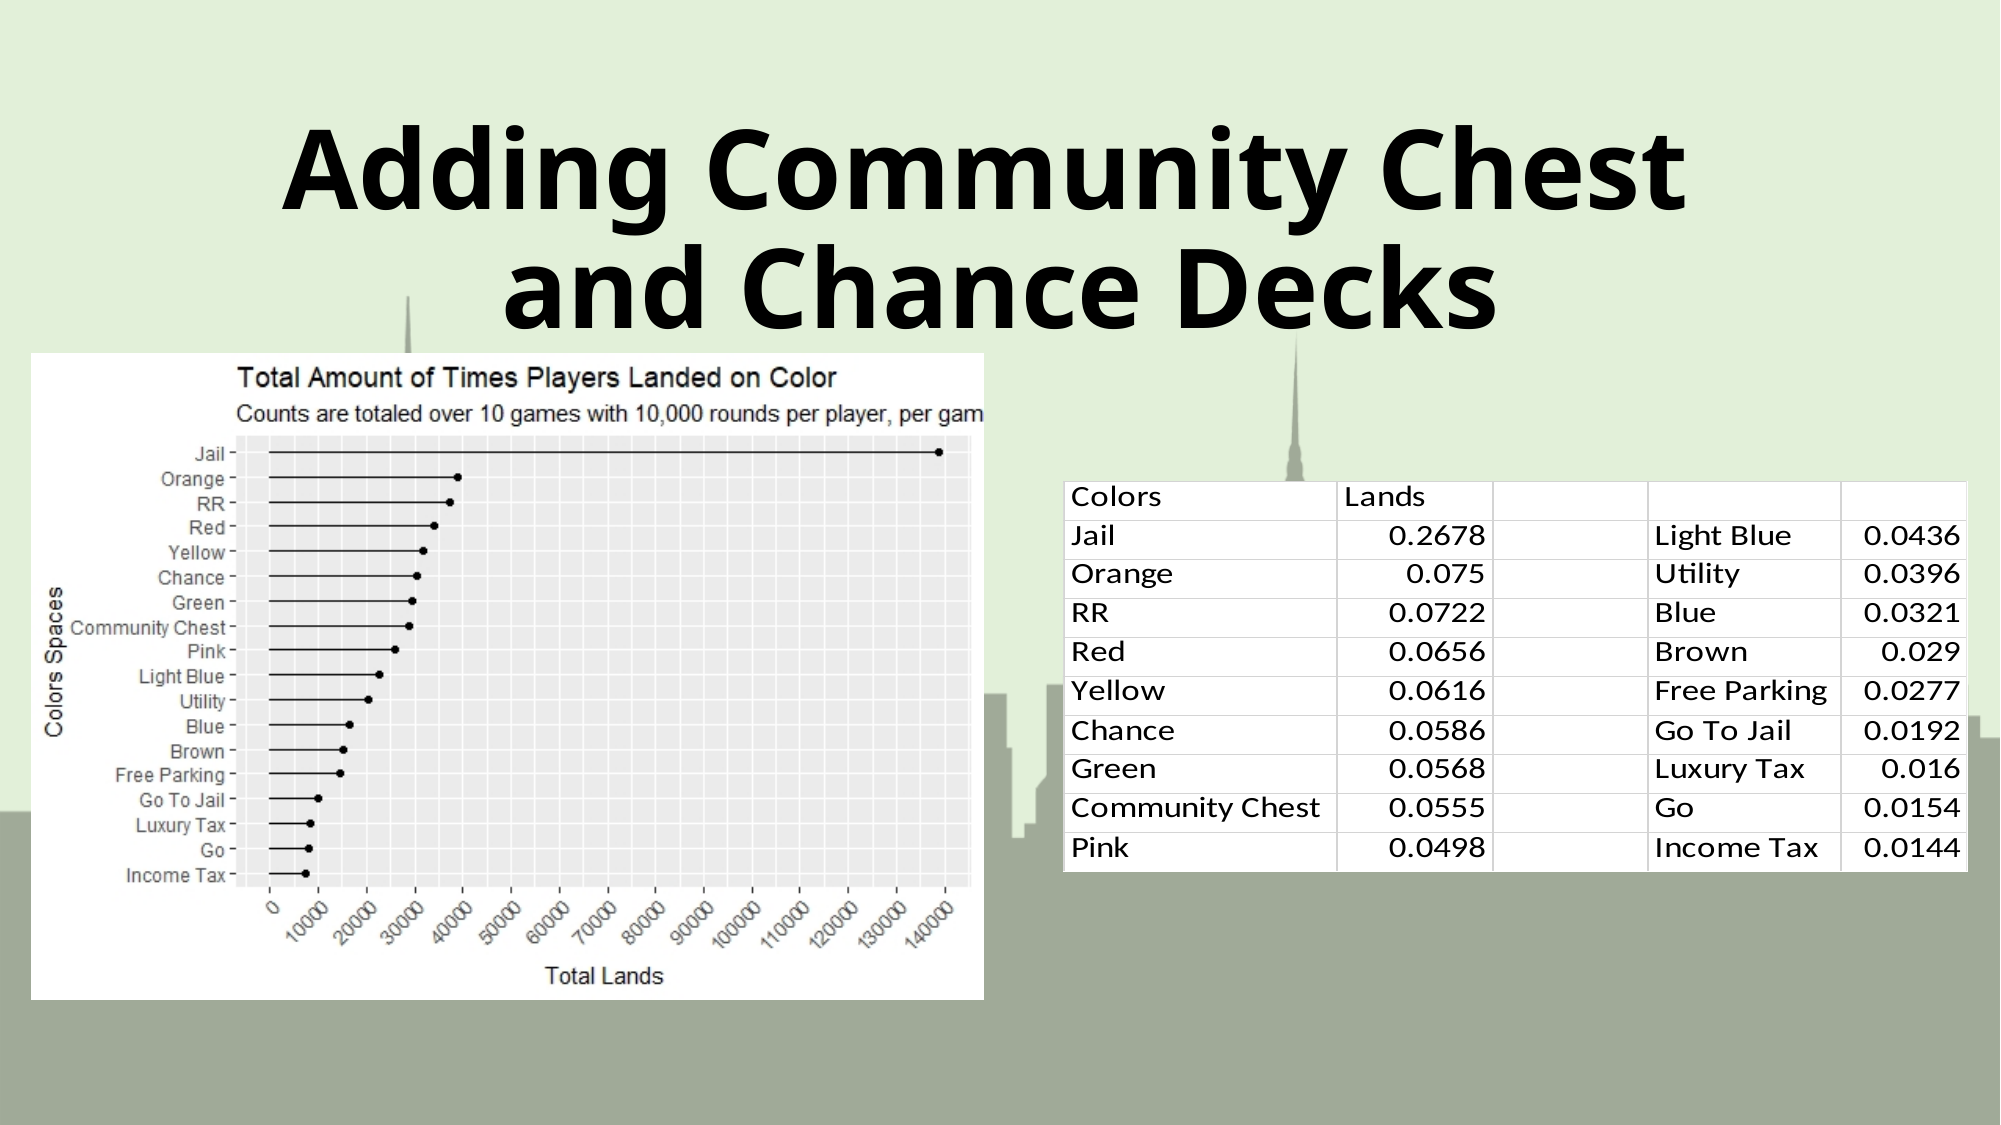

# Adding Community Chest and Chance Decks